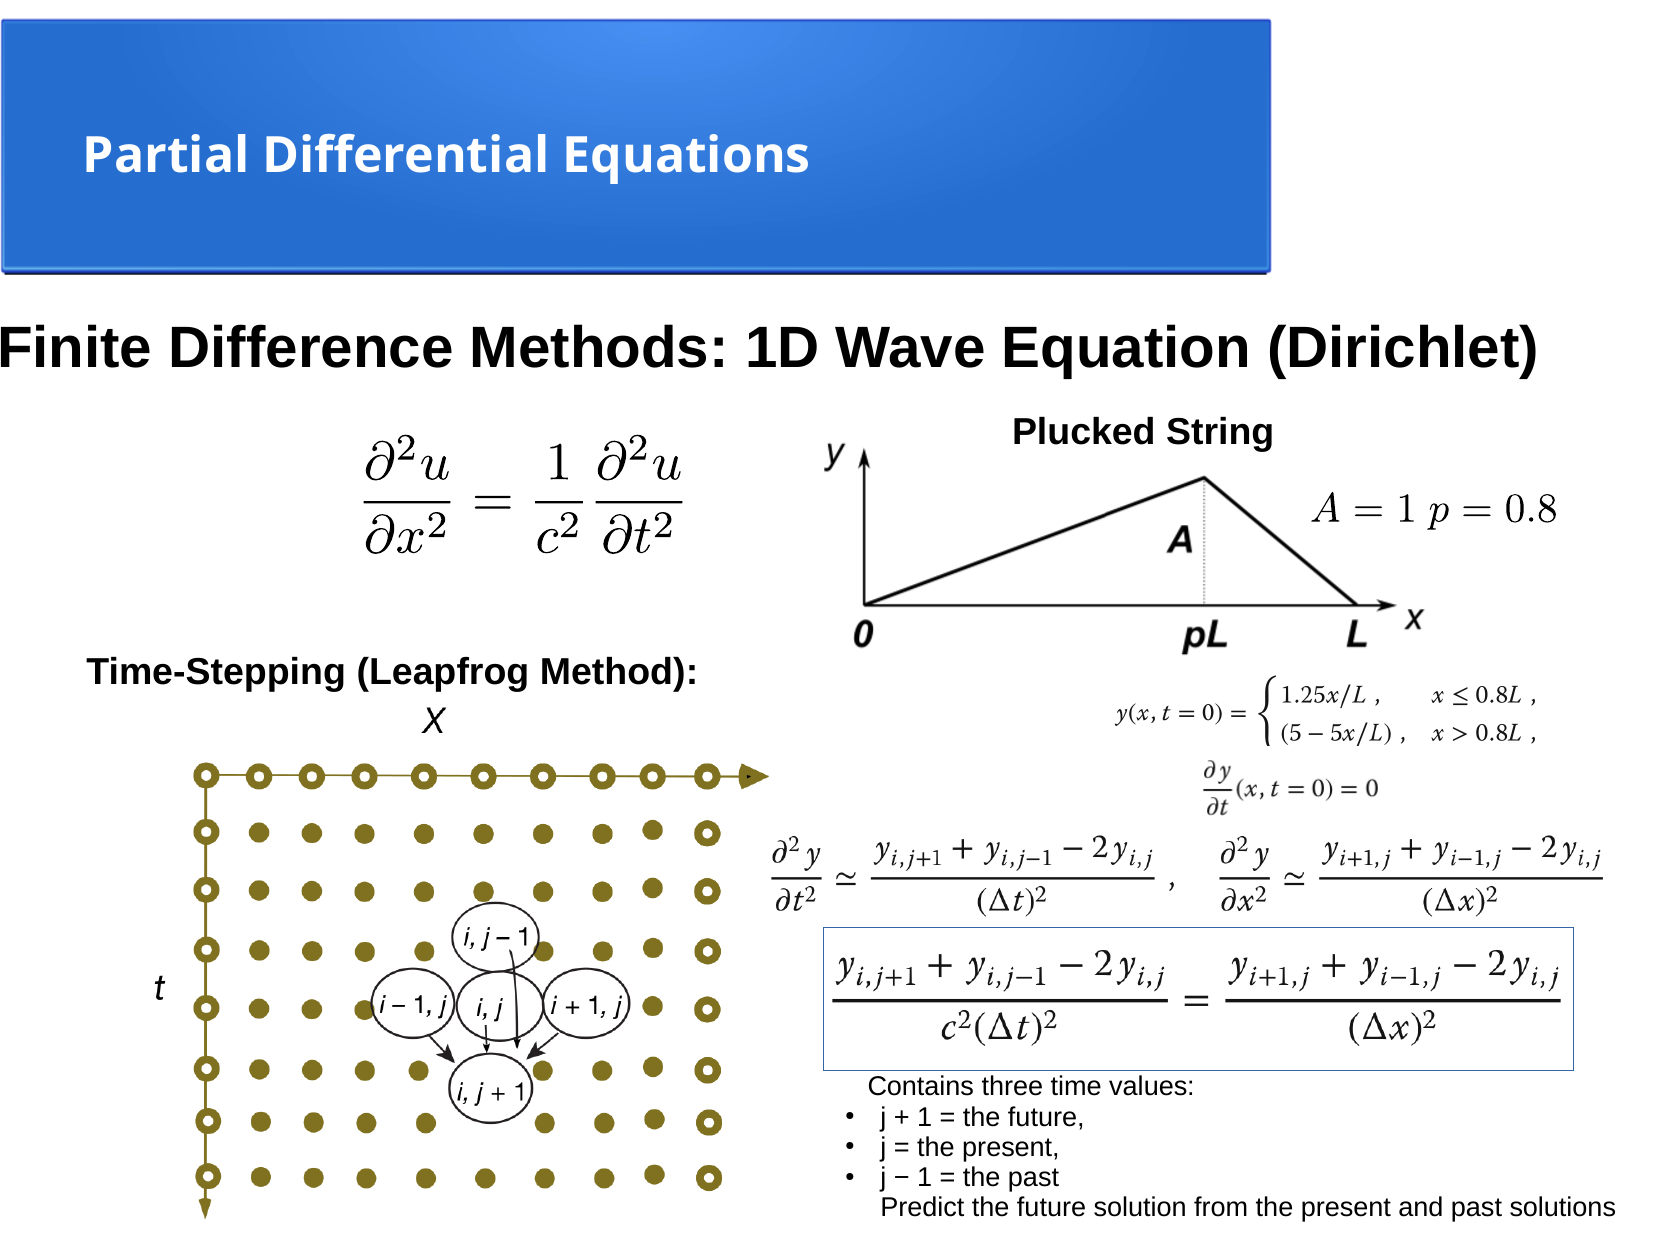

Partial Differential Equations
Finite Difference Methods: 1D Wave Equation (Dirichlet)
Plucked String
 Time-Stepping (Leapfrog Method):
 Contains three time values:
j + 1 = the future,
j = the present,
j − 1 = the past
Predict the future solution from the present and past solutions